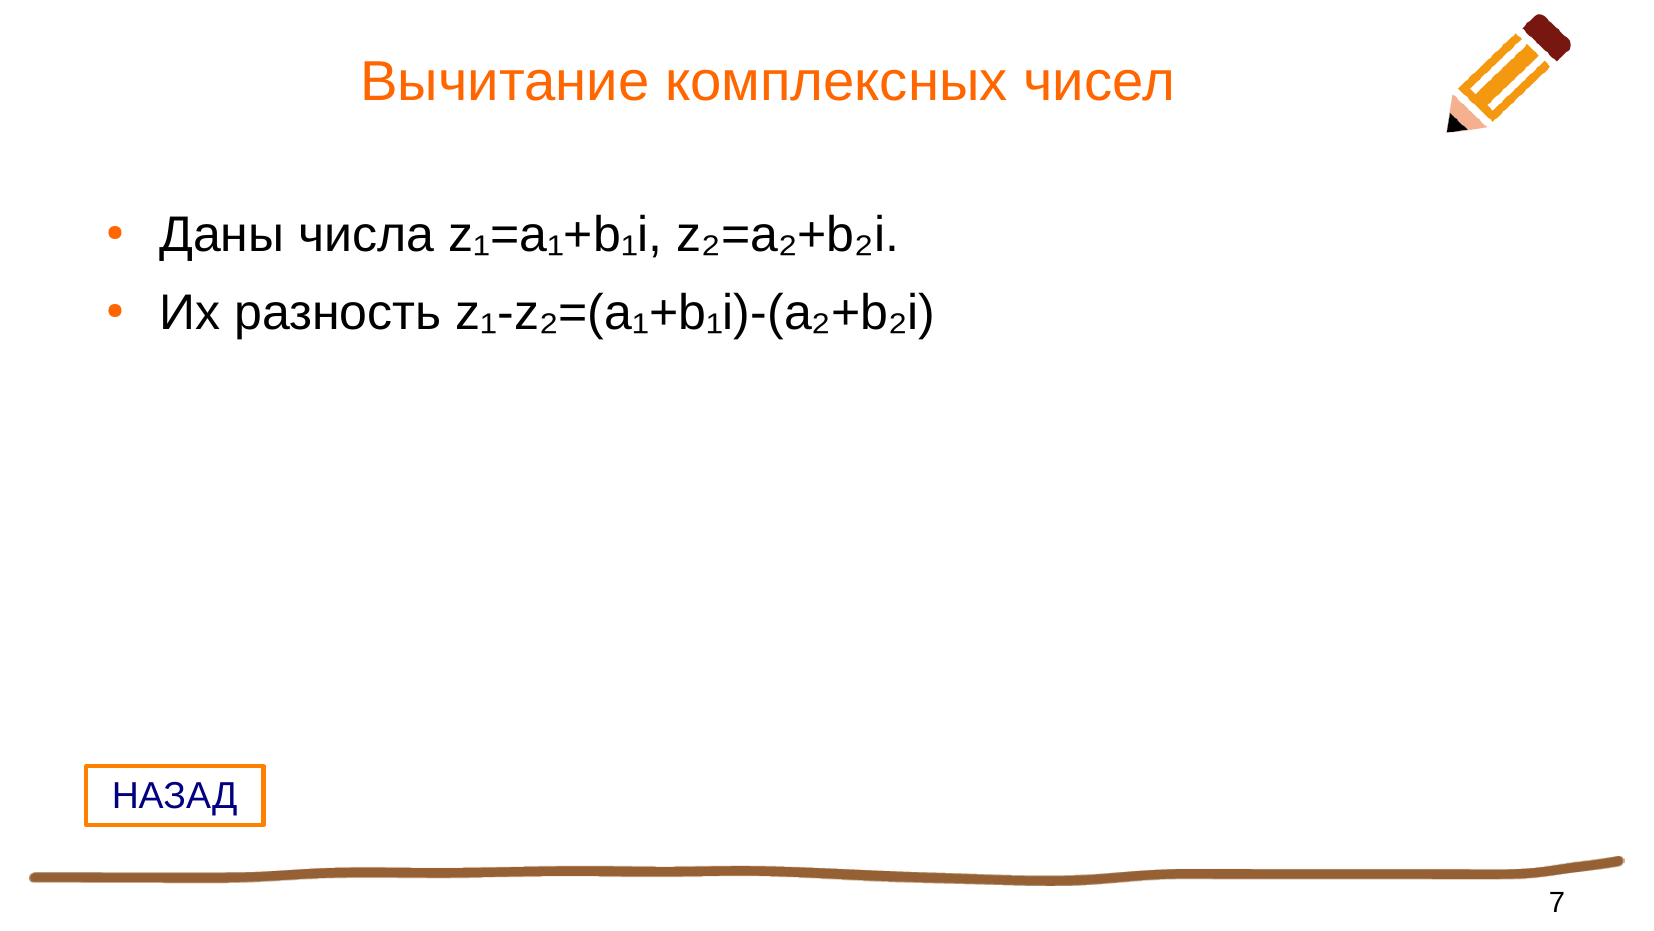

# Вычитание комплексных чисел
Даны числа z₁=a₁+b₁i, z₂=a₂+b₂i.
Их разность z₁-z₂=(a₁+b₁i)-(a₂+b₂i)
НАЗАД
7